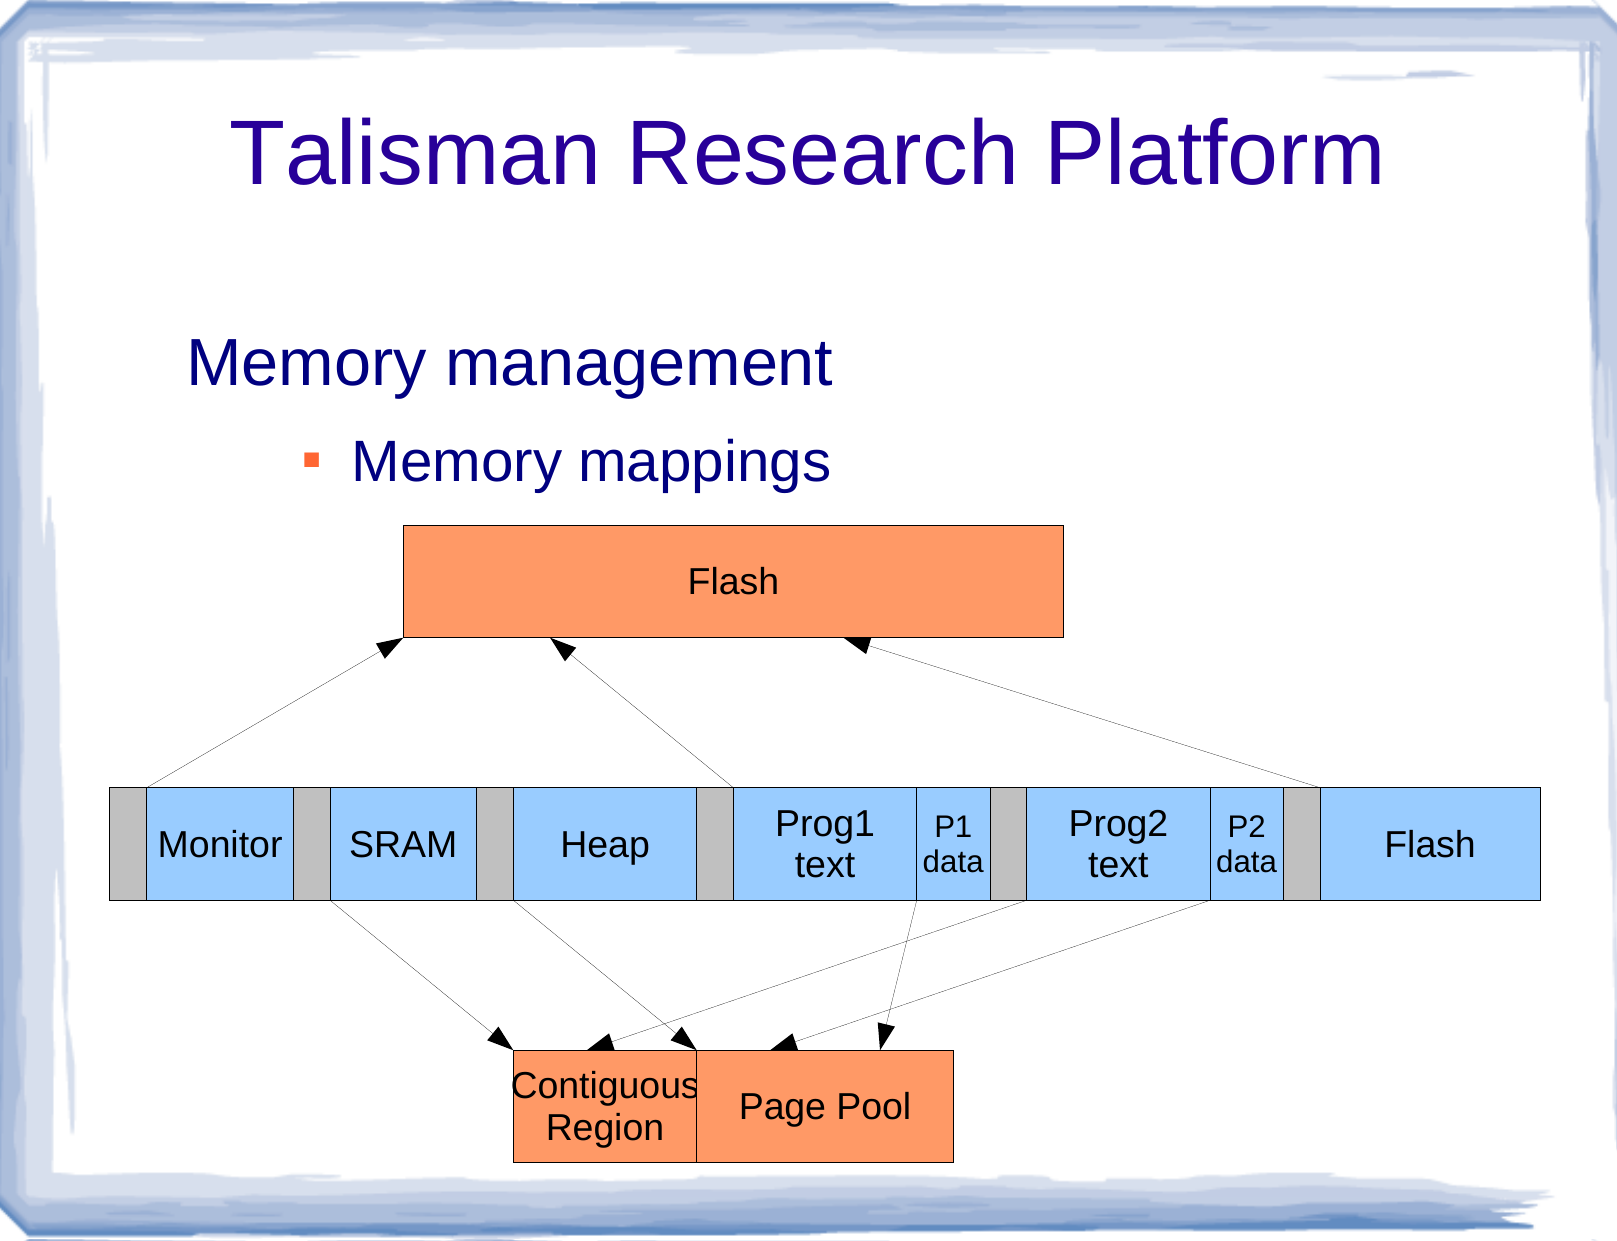

# Talisman Research Platform
Memory management
Memory mappings
Flash
Monitor
SRAM
Heap
Prog1
text
P1
data
Prog2
text
P2
data
Flash
Contiguous
Region
Page Pool